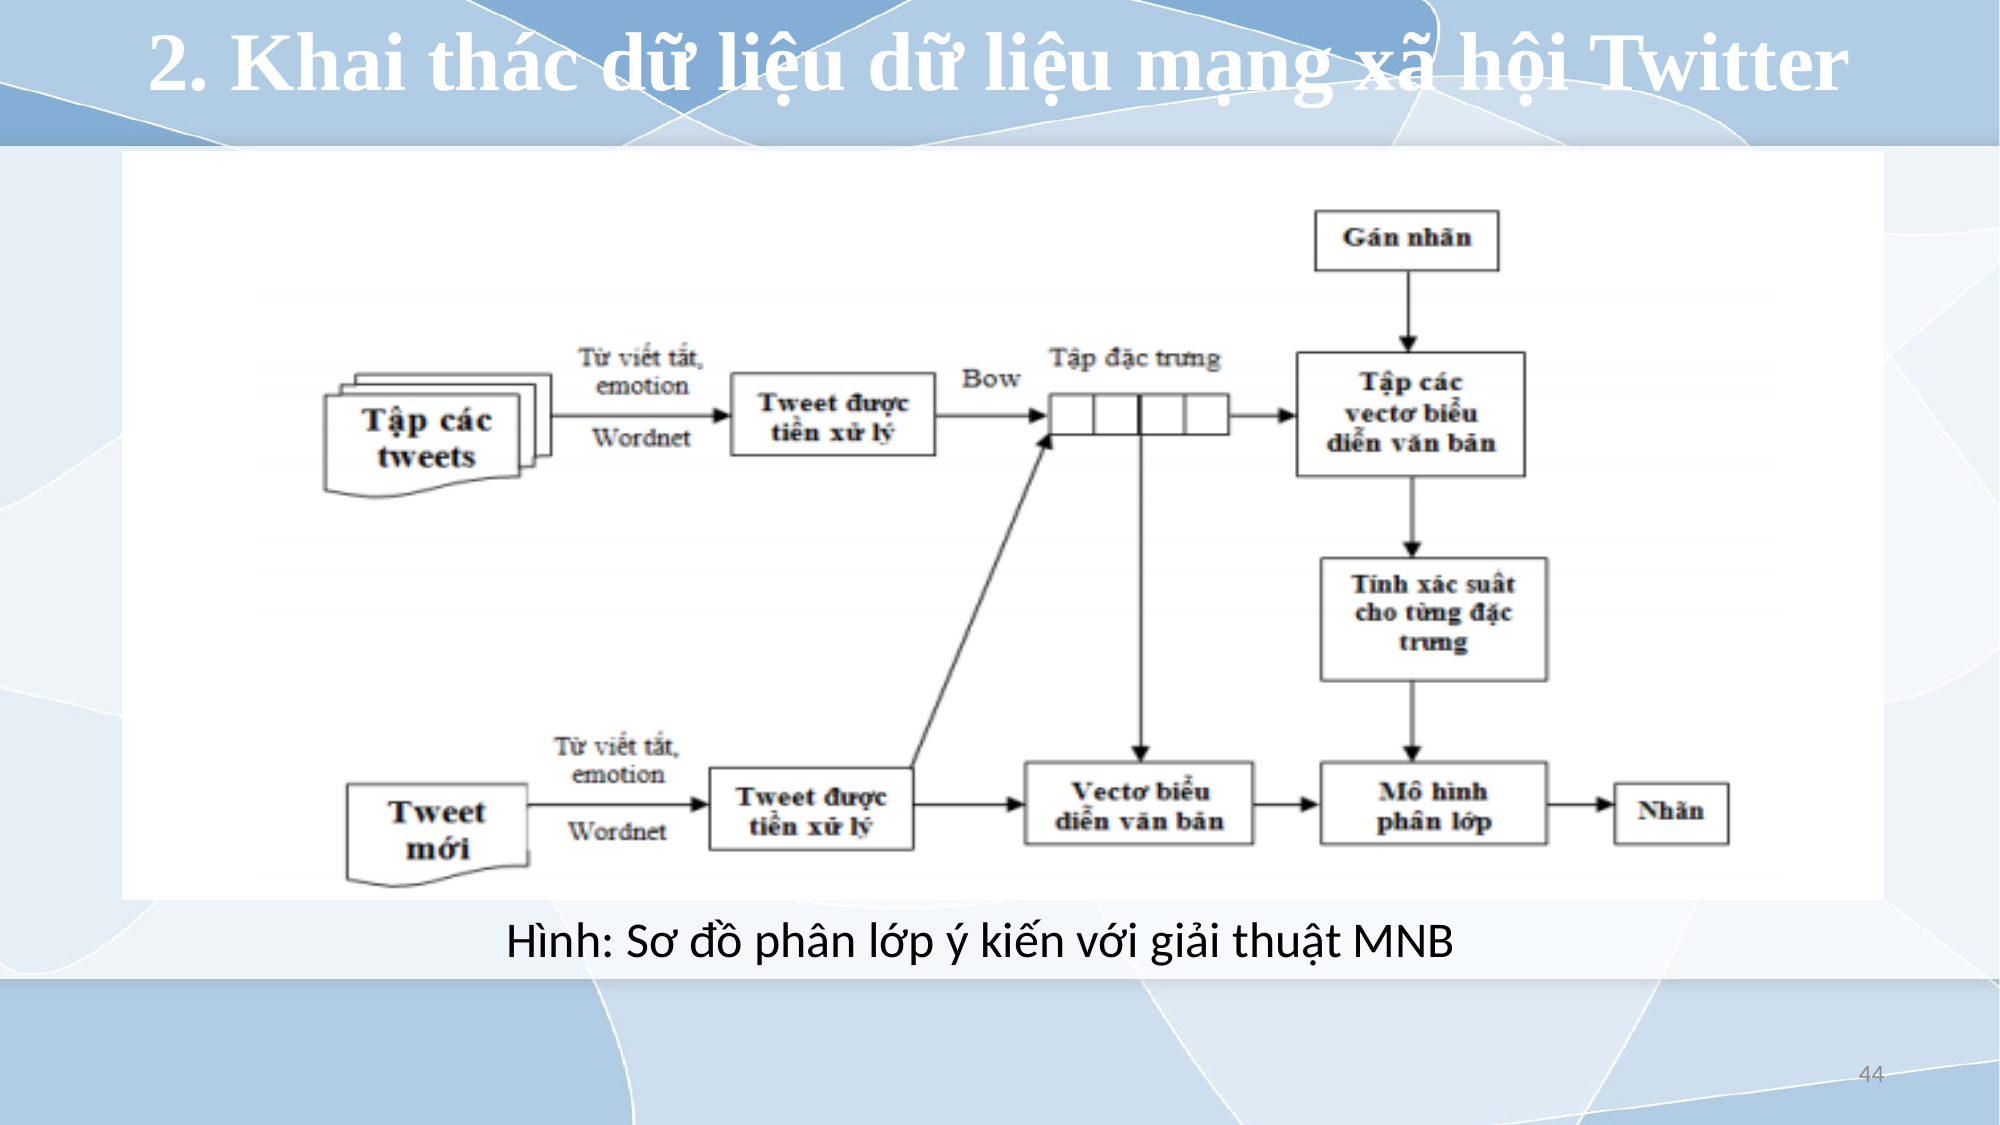

2. Khai thác dữ liệu dữ liệu mạng xã hội Twitter
Hình: Sơ đồ phân lớp ý kiến với giải thuật MNB